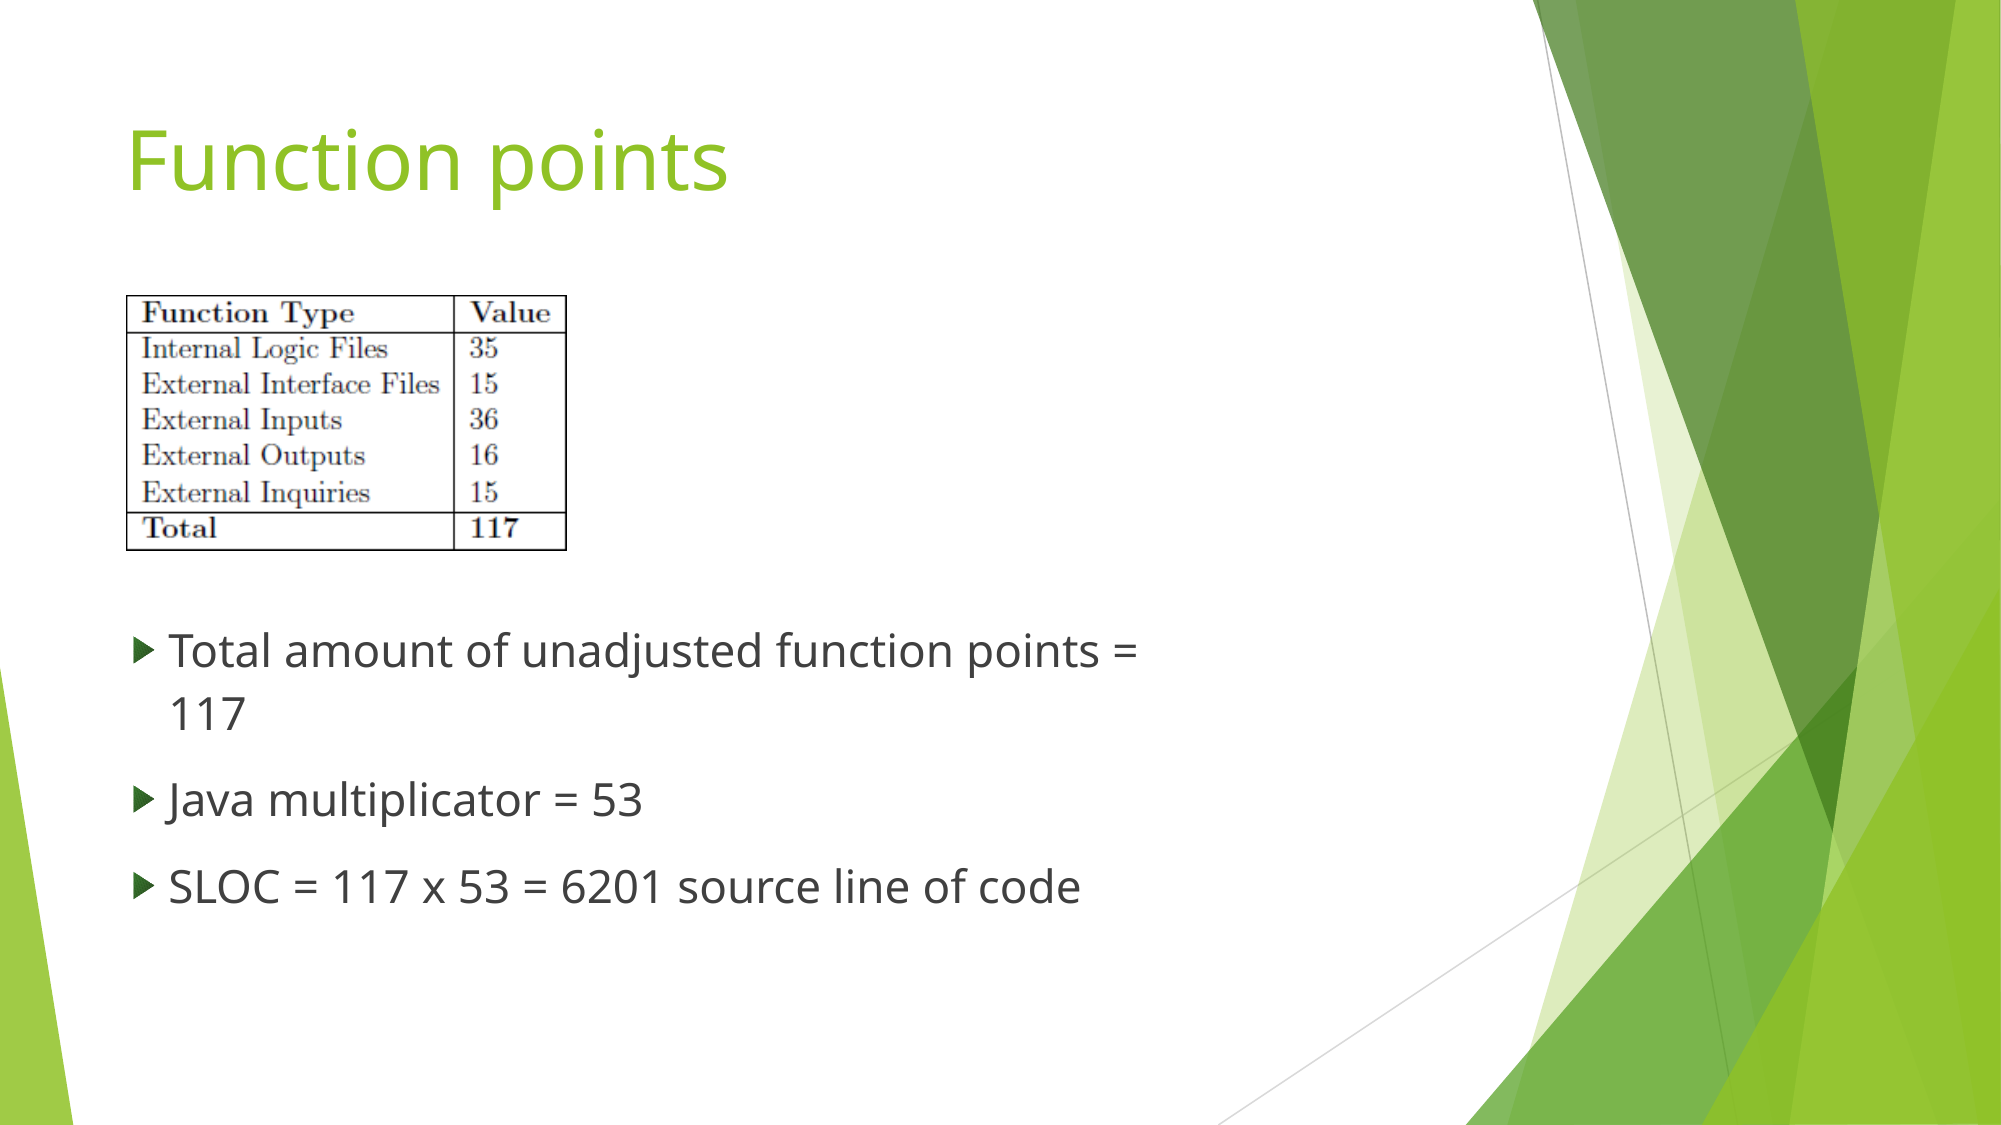

# Function points
Total amount of unadjusted function points = 117
Java multiplicator = 53
SLOC = 117 x 53 = 6201 source line of code